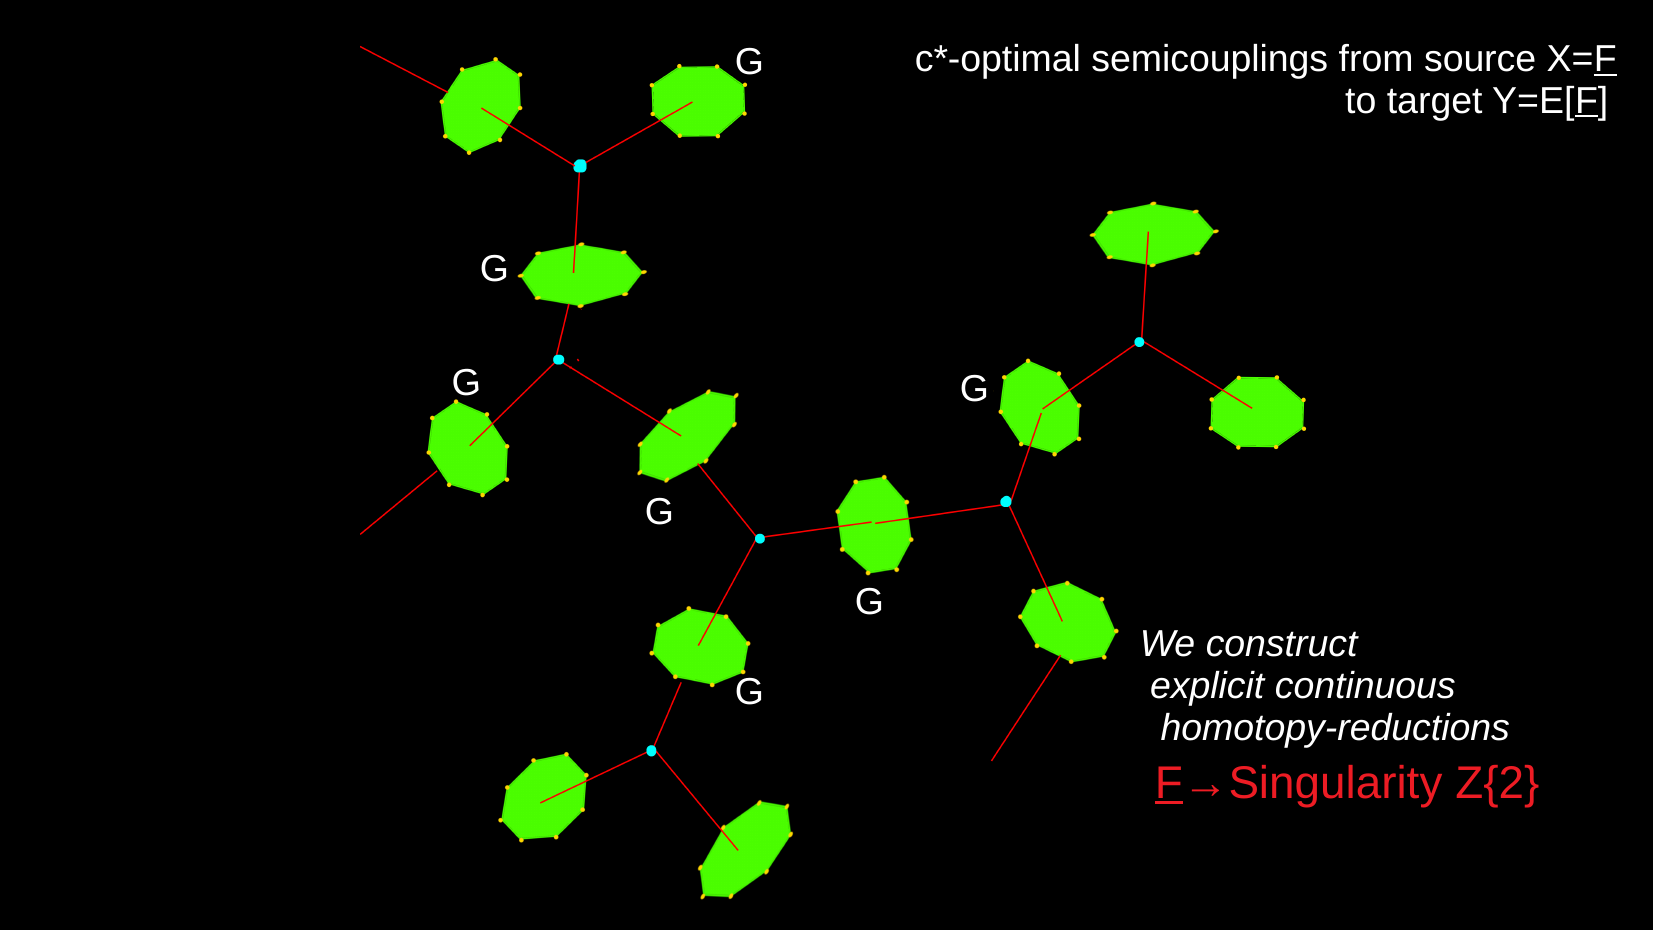

c*-optimal semicouplings from source X=F
 to target Y=E[F]
G
G
G
G
G
G
We construct
 explicit continuous homotopy-reductions
G
F→Singularity Z{2}